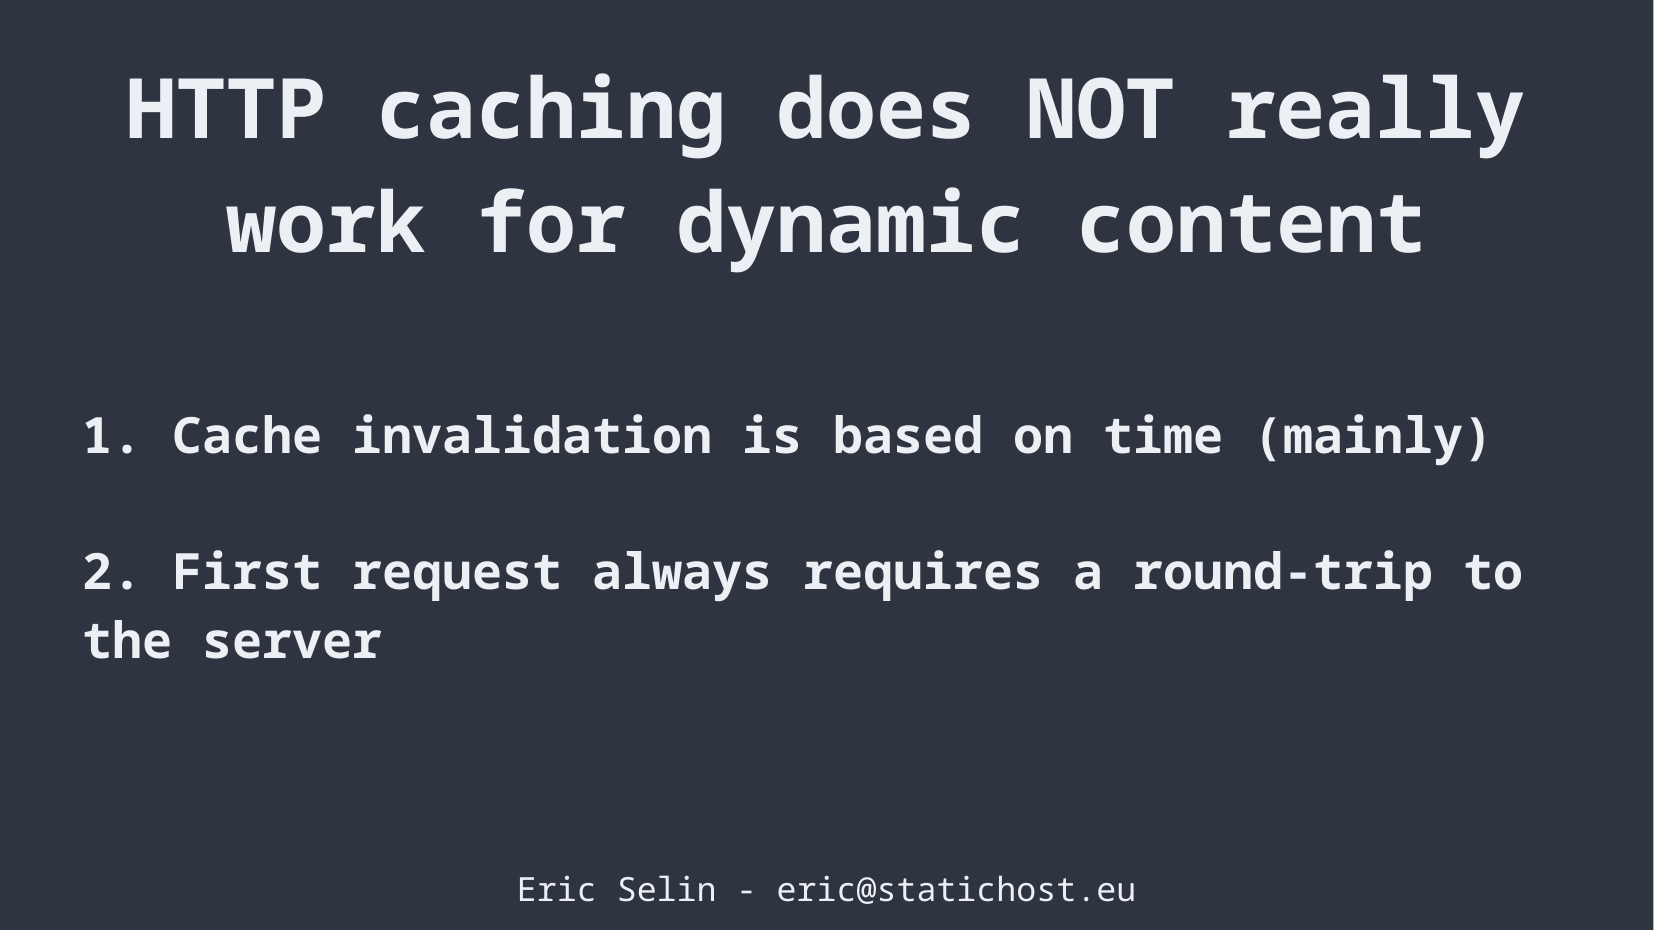

# HTTP caching does NOT really work for dynamic content
1. Cache invalidation is based on time (mainly)
2. First request always requires a round-trip to the server
Eric Selin - eric@statichost.eu